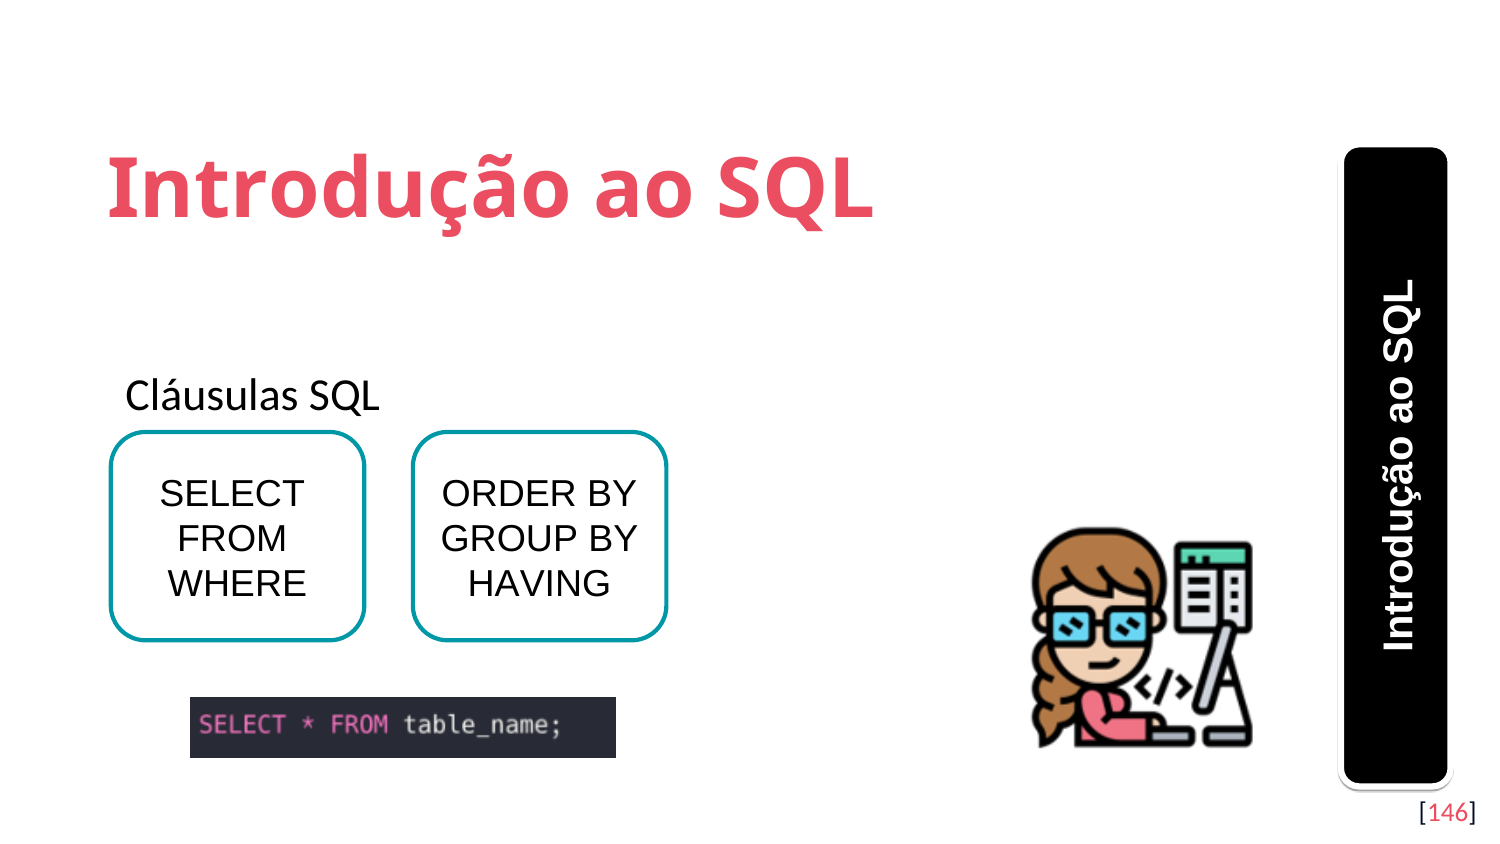

Introdução ao SQL
Cláusulas SQL
Introdução ao SQL
SELECT
FROM
WHERE
ORDER BY
GROUP BY
HAVING